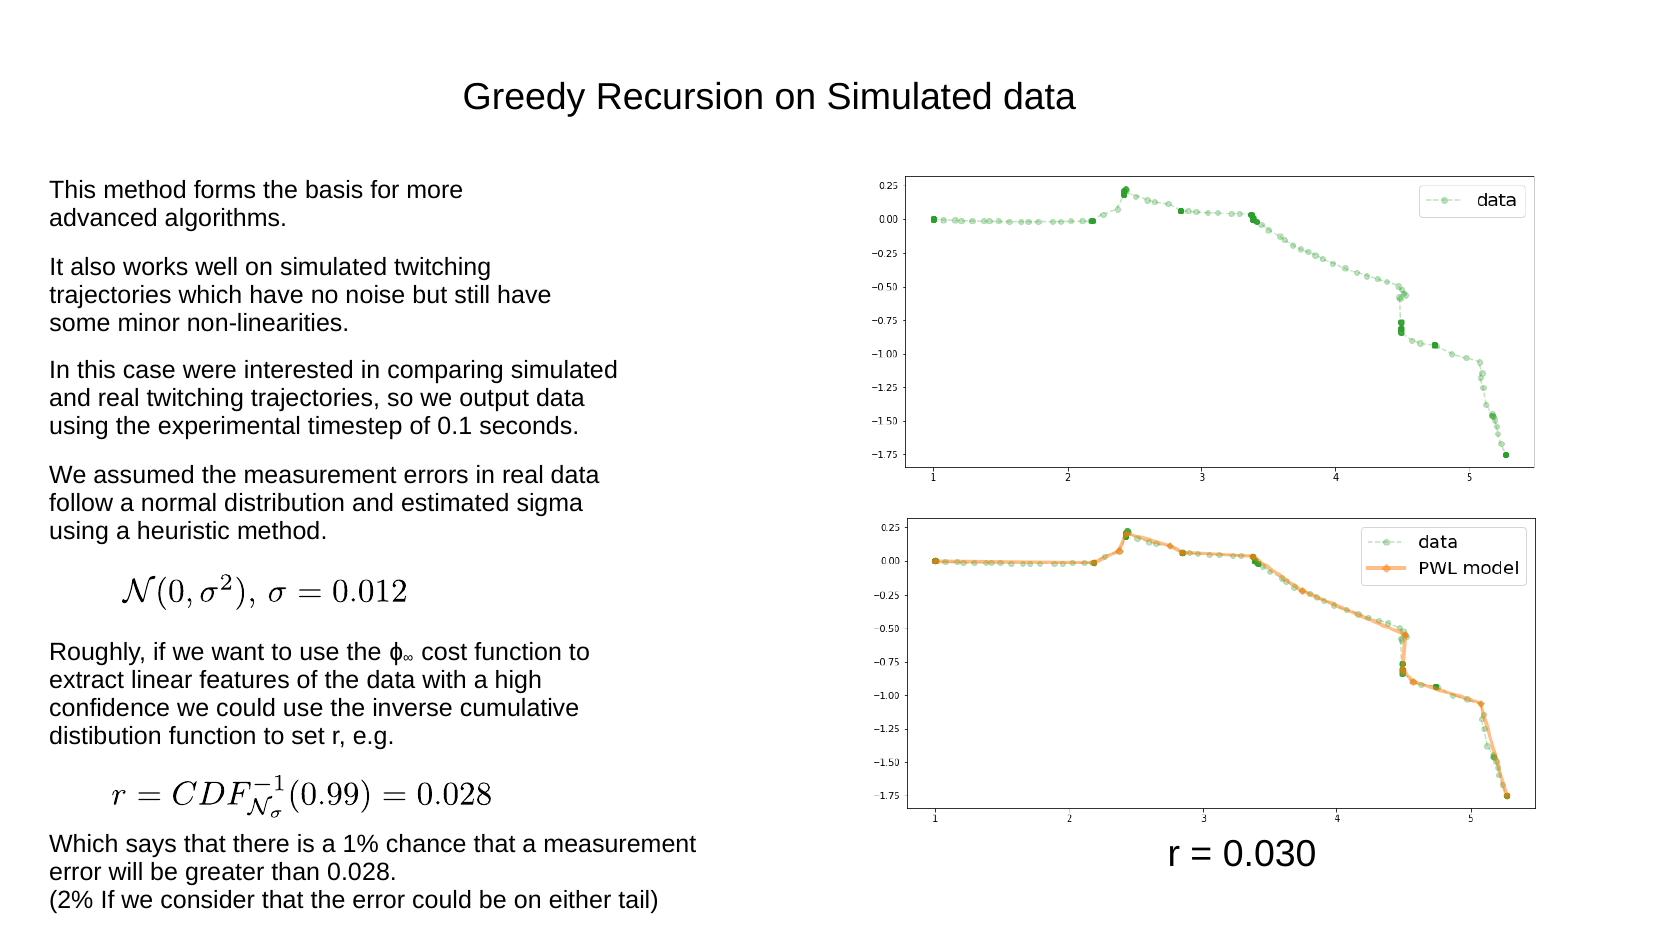

Greedy Recursion on Simulated data
This method forms the basis for more advanced algorithms.
It also works well on simulated twitching trajectories which have no noise but still have some minor non-linearities.
In this case were interested in comparing simulated and real twitching trajectories, so we output data using the experimental timestep of 0.1 seconds.
We assumed the measurement errors in real data follow a normal distribution and estimated sigma using a heuristic method.
Roughly, if we want to use the ɸ∞ cost function to extract linear features of the data with a high confidence we could use the inverse cumulative distibution function to set r, e.g.
Which says that there is a 1% chance that a measurement error will be greater than 0.028.
(2% If we consider that the error could be on either tail)
r = 0.030